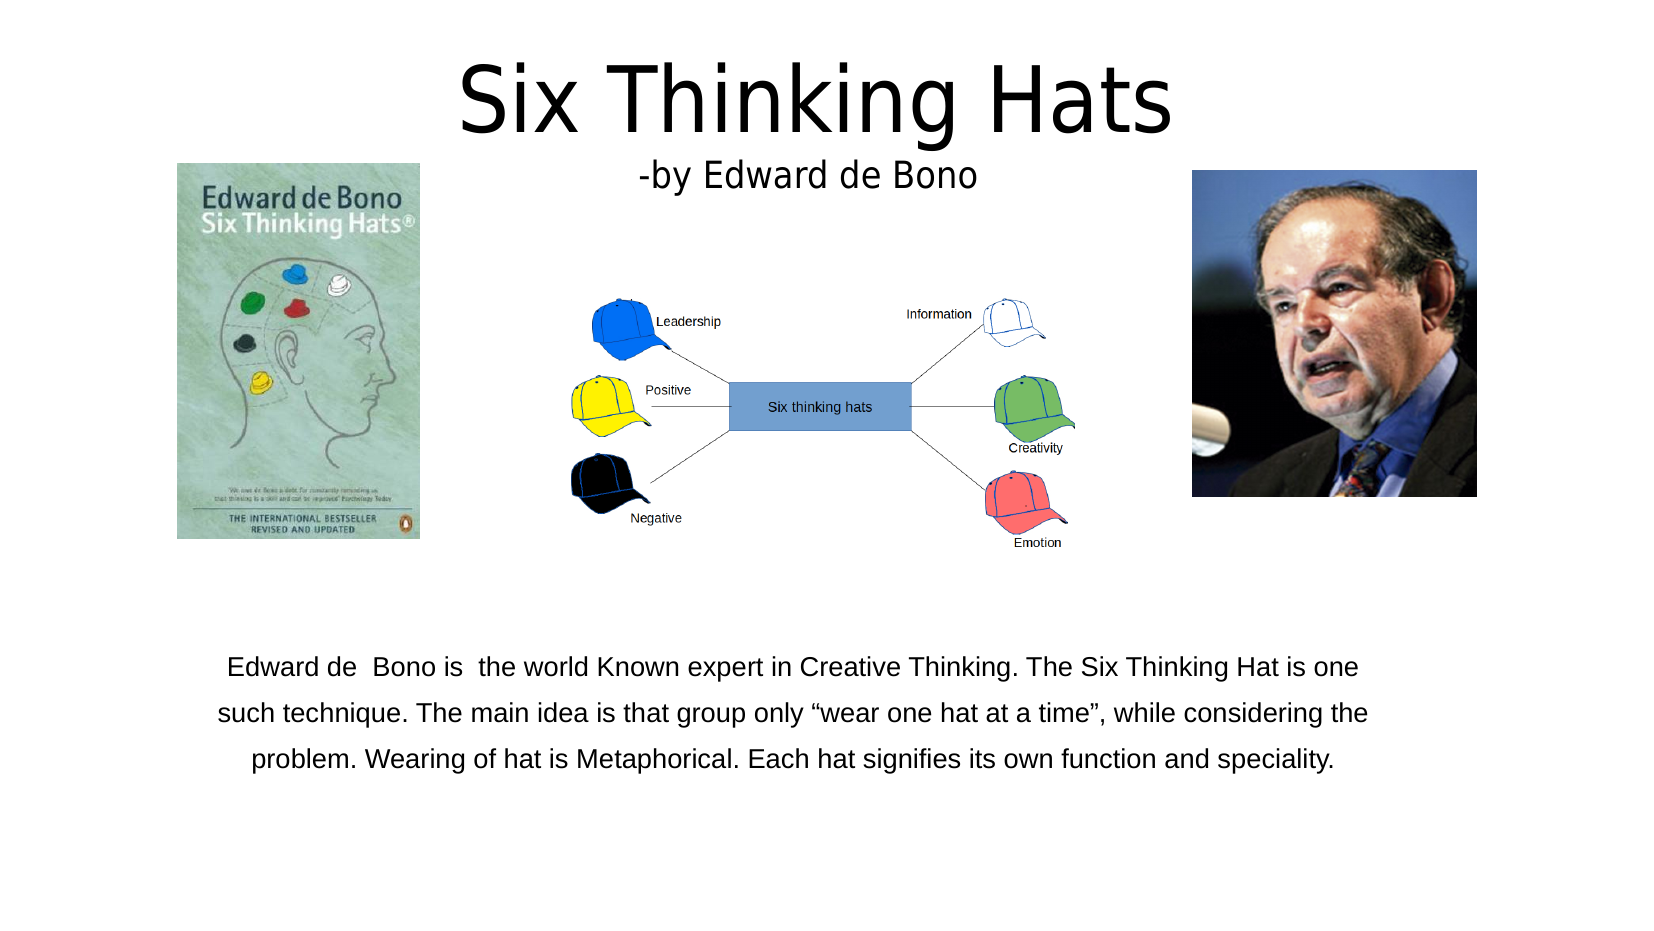

# Six Thinking Hats -by Edward de Bono
Edward de Bono is the world Known expert in Creative Thinking. The Six Thinking Hat is one such technique. The main idea is that group only “wear one hat at a time”, while considering the problem. Wearing of hat is Metaphorical. Each hat signifies its own function and speciality.